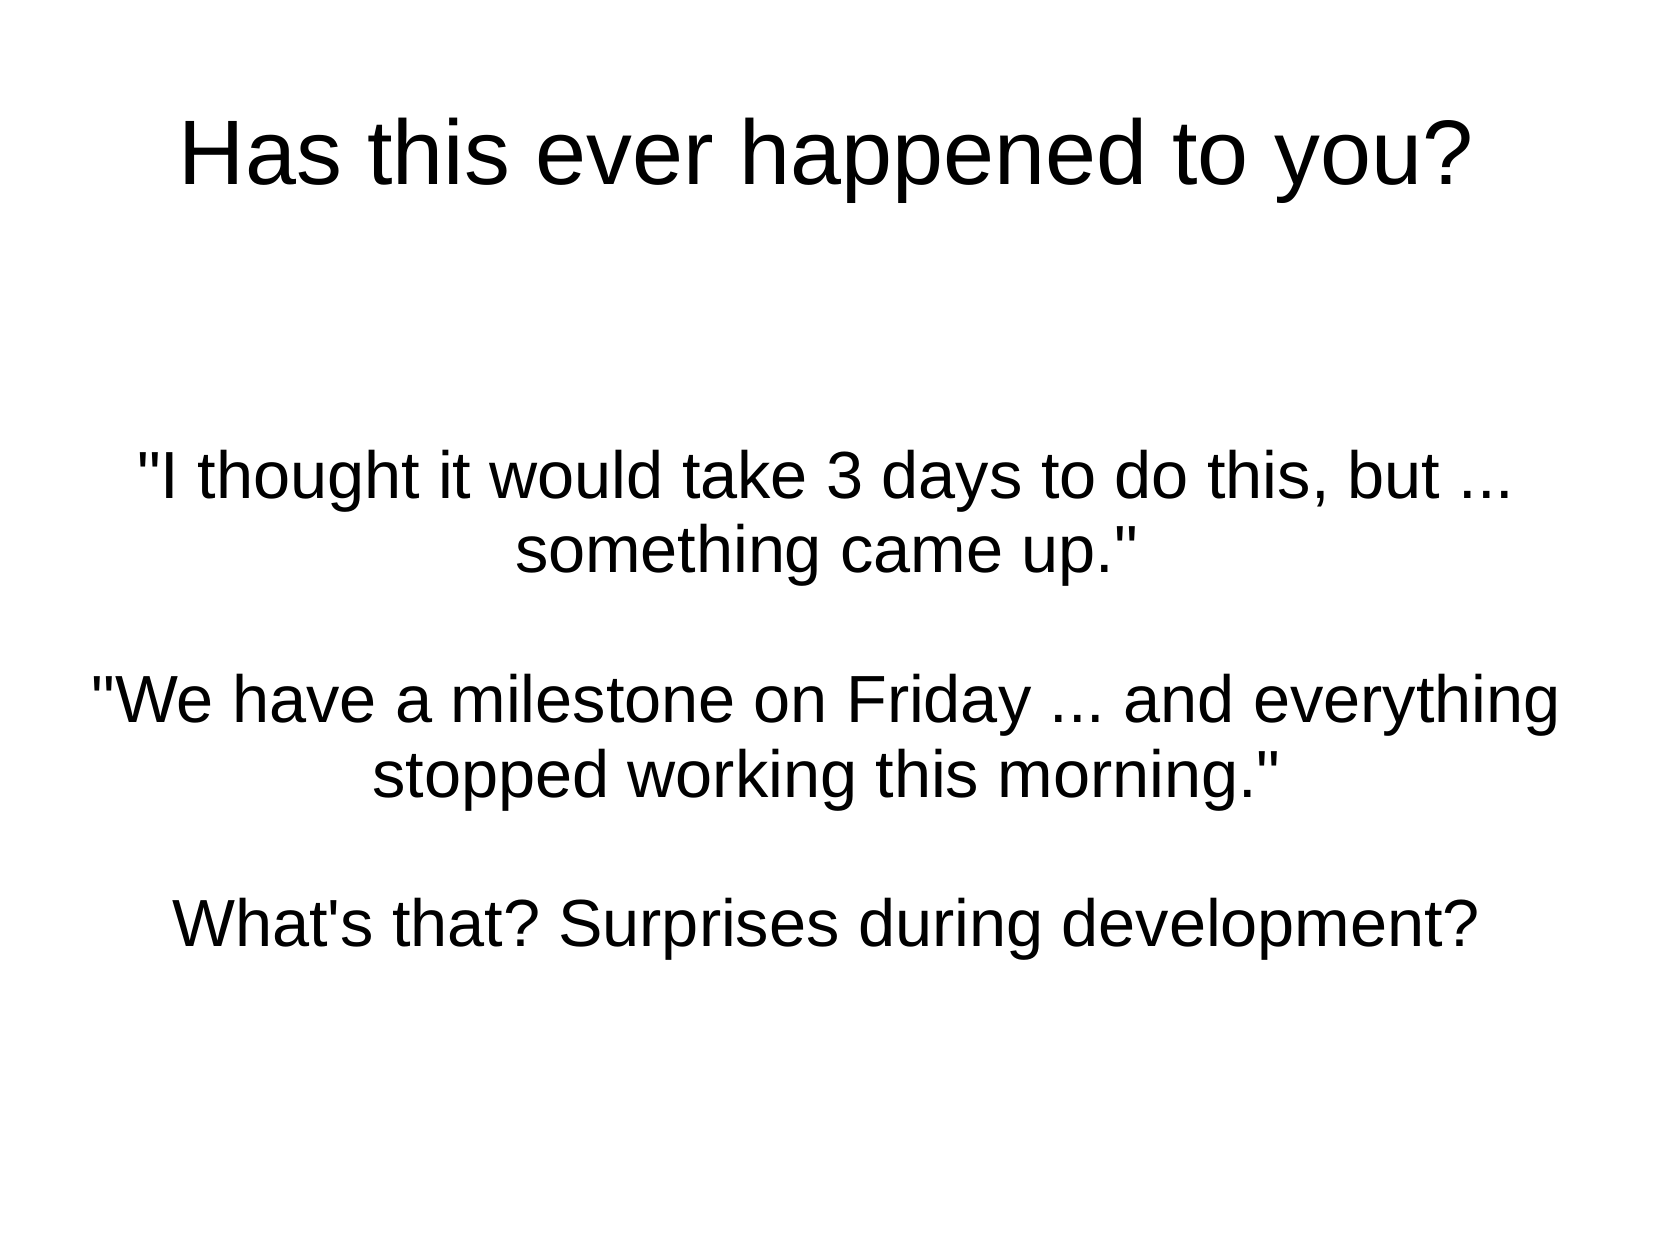

# Has this ever happened to you?
"I thought it would take 3 days to do this, but ... something came up."
"We have a milestone on Friday ... and everything stopped working this morning."
What's that? Surprises during development?